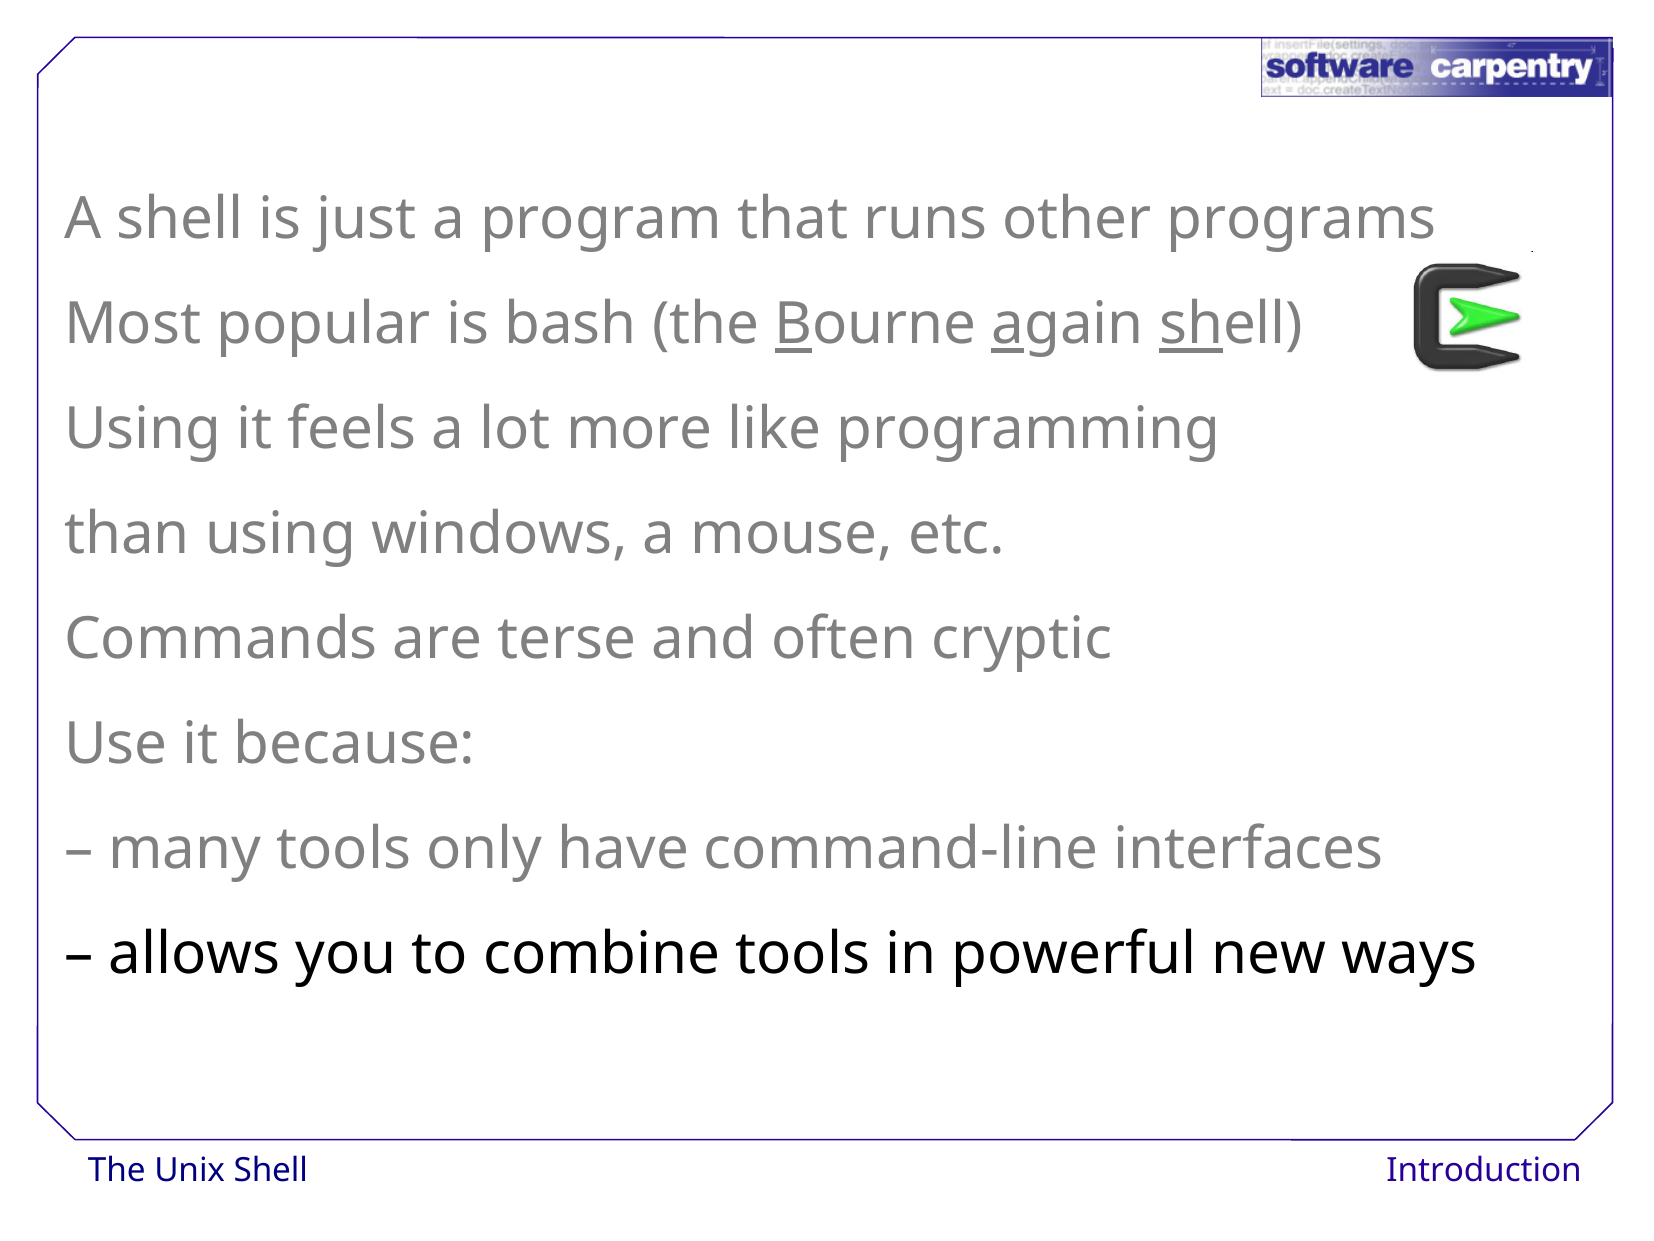

A shell is just a program that runs other programs
Most popular is bash (the Bourne again shell)
Using it feels a lot more like programming
than using windows, a mouse, etc.
Commands are terse and often cryptic
Use it because:
– many tools only have command-line interfaces
– allows you to combine tools in powerful new ways